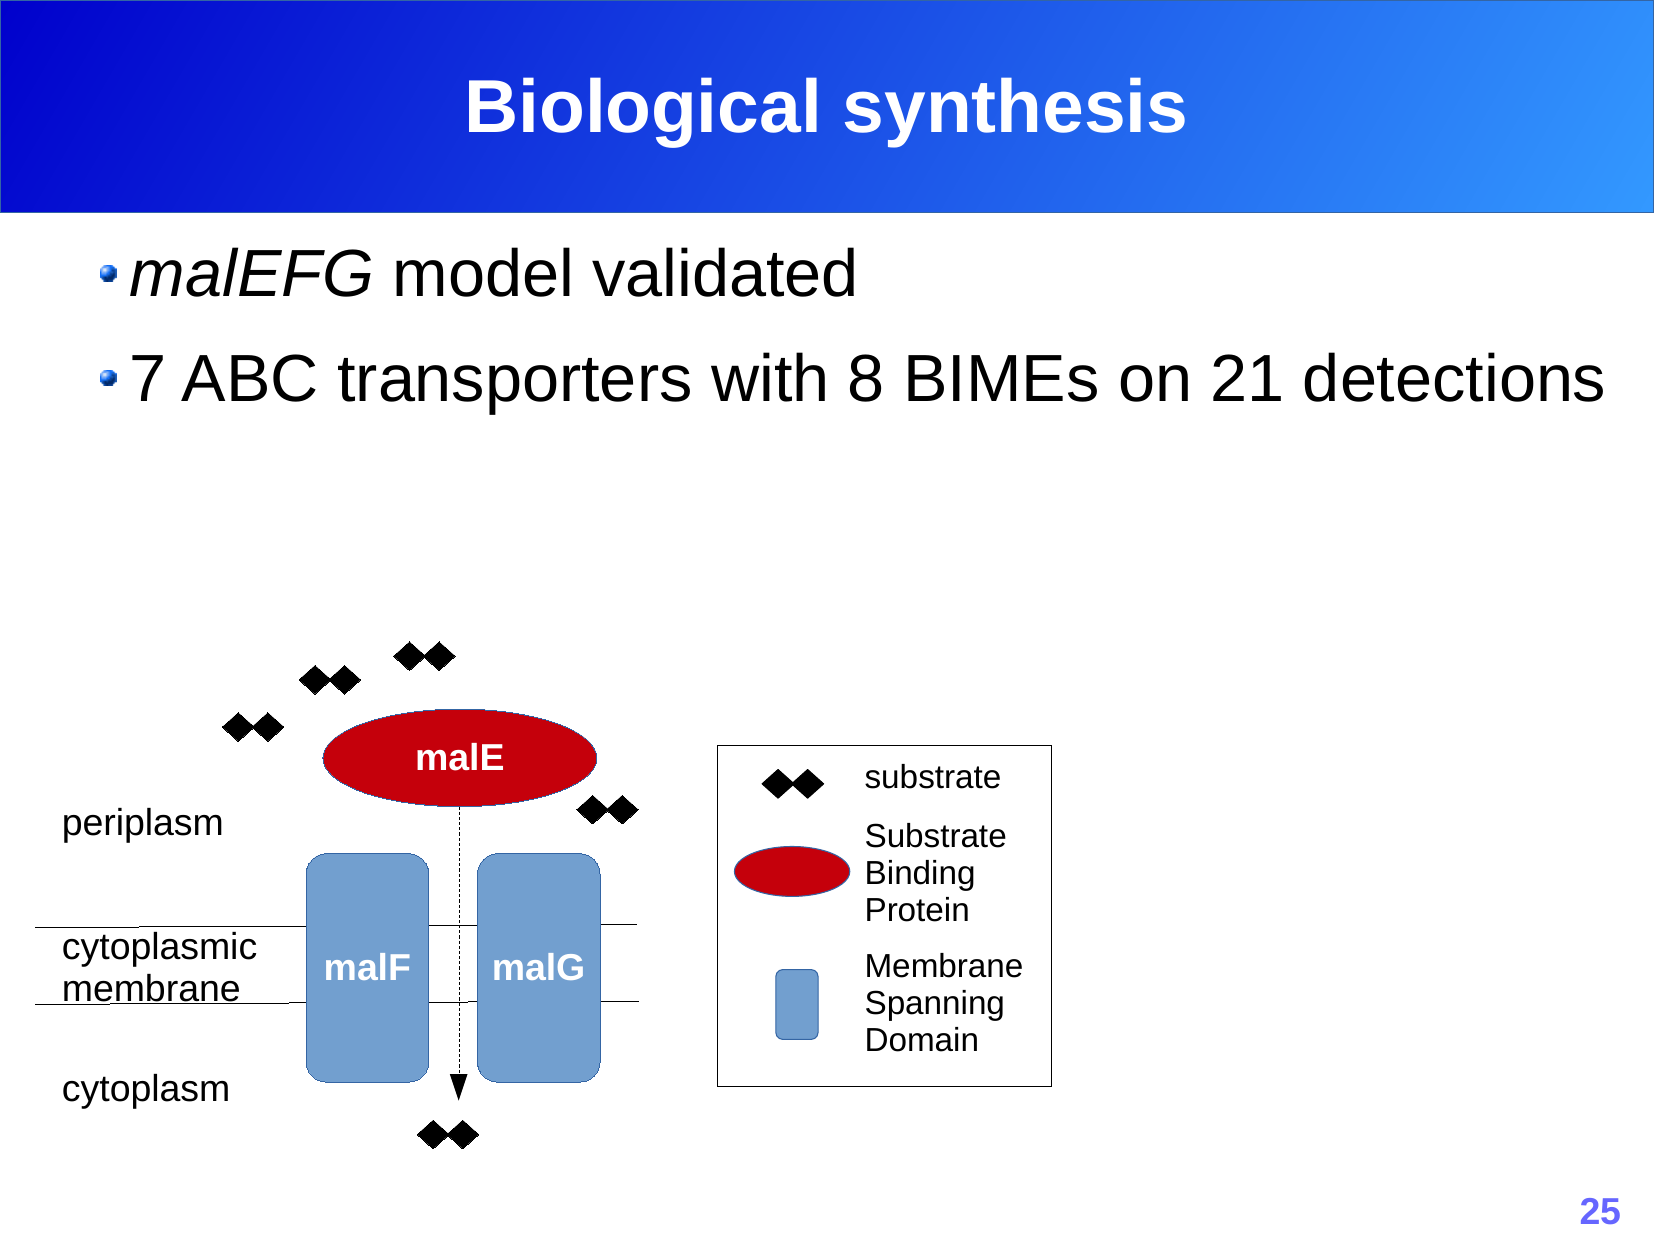

# Biological synthesis
malEFG model validated
7 ABC transporters with 8 BIMEs on 21 detections
malE
substrate
Substrate
Binding
Protein
Membrane
Spanning
Domain
periplasm
malF
malG
cytoplasmic
membrane
cytoplasm
25